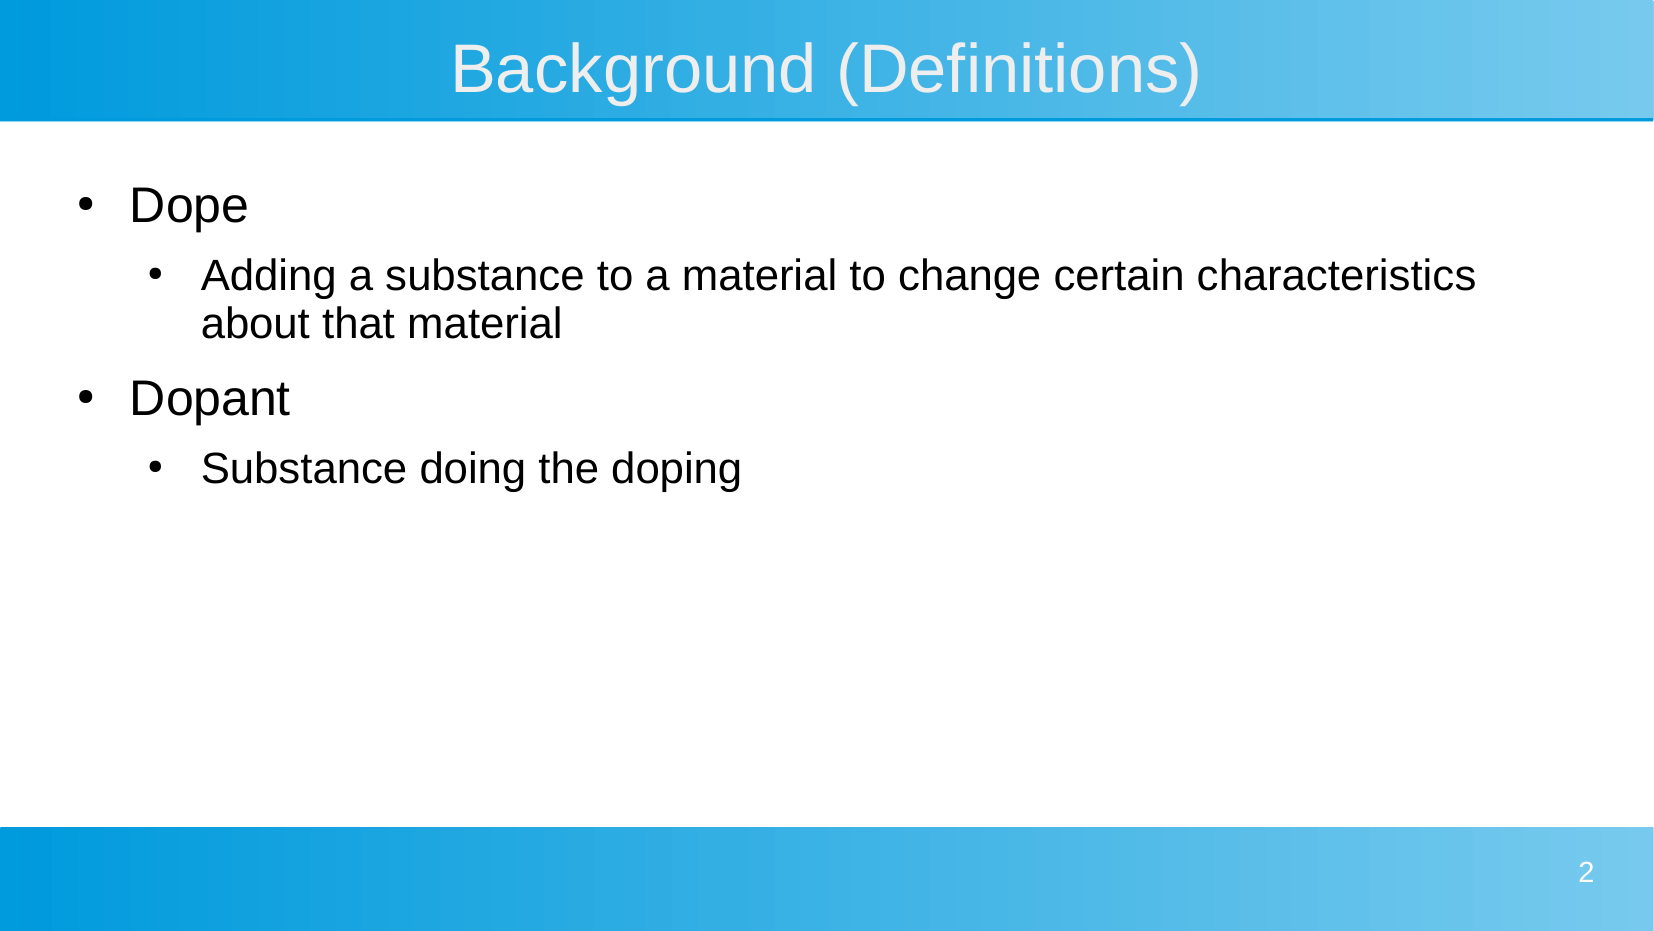

# Background (Definitions)
Dope
Adding a substance to a material to change certain characteristics about that material
Dopant
Substance doing the doping
2